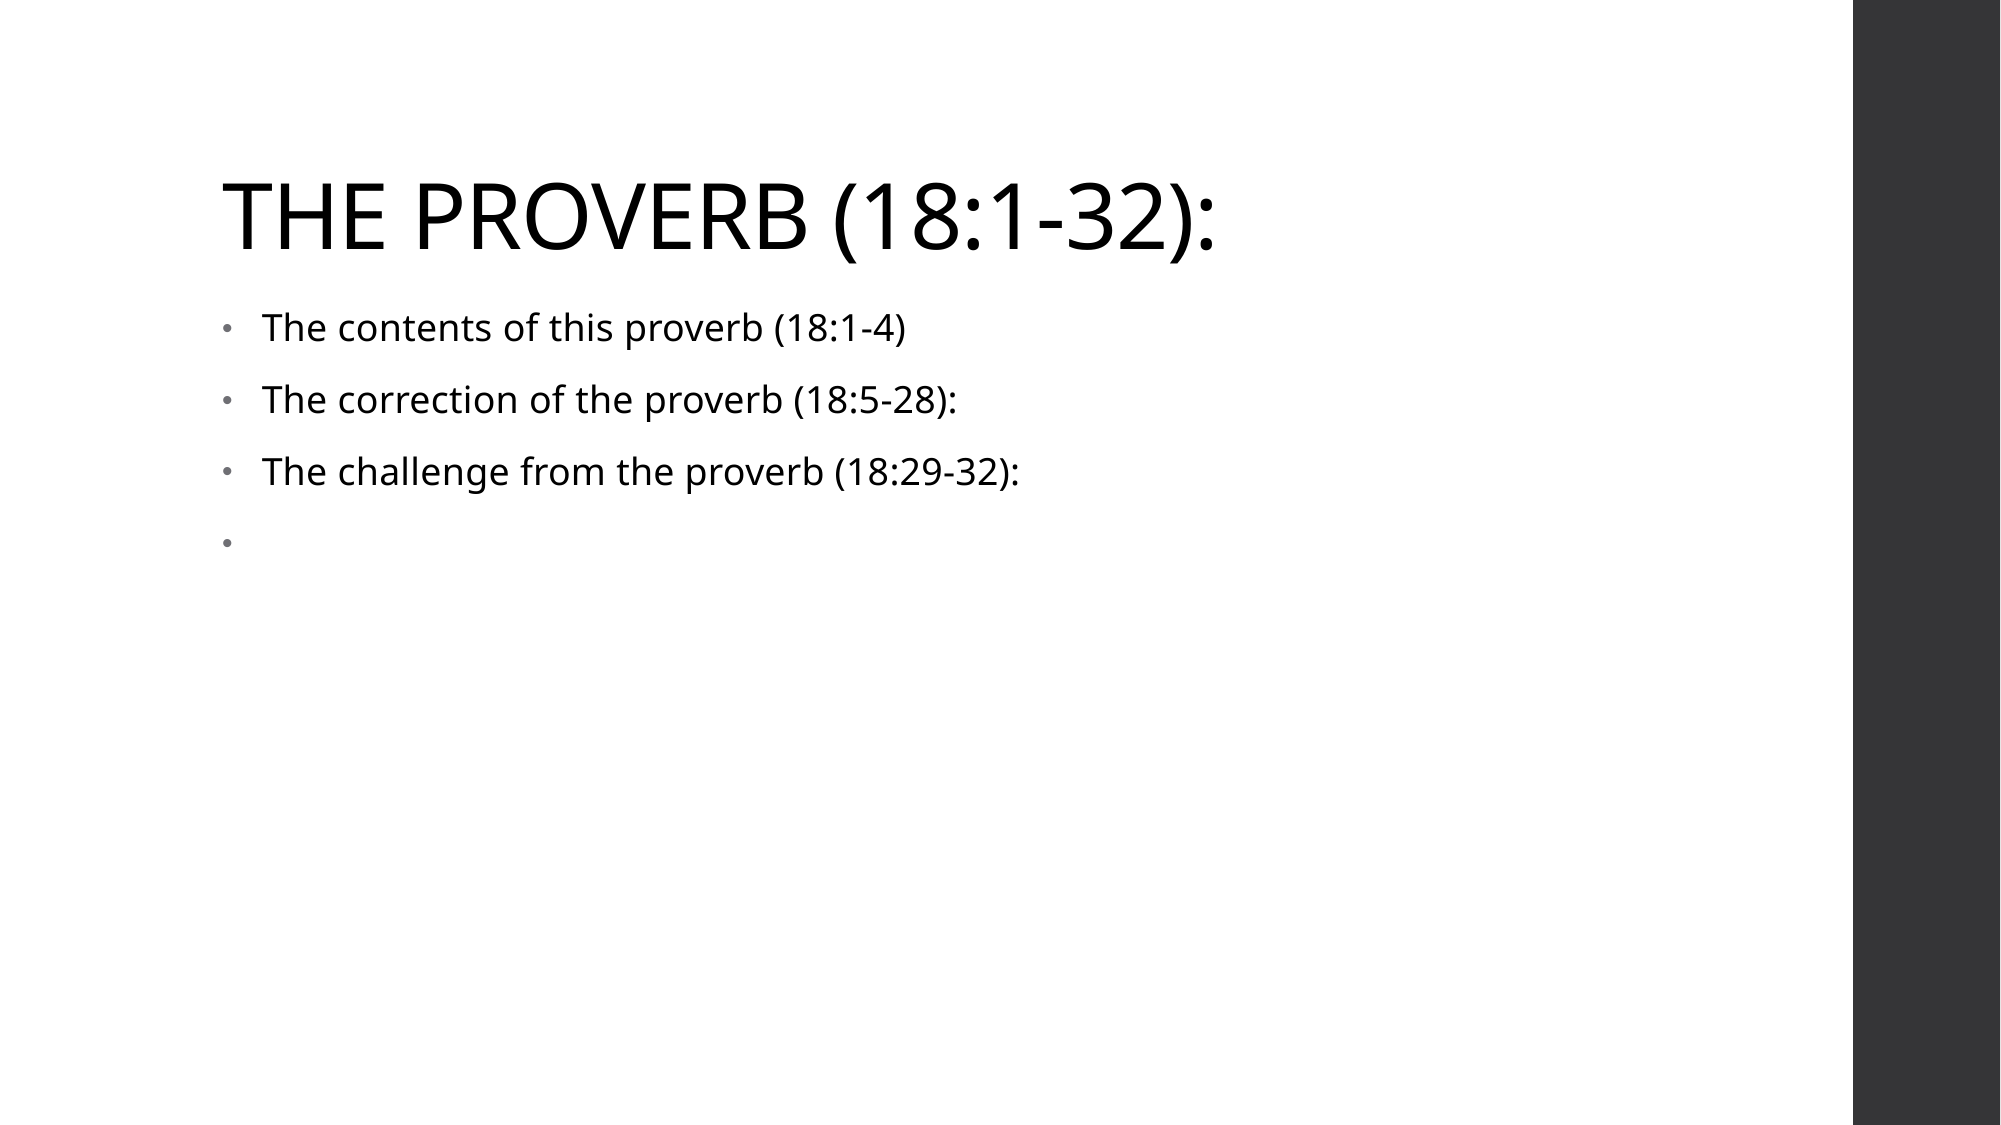

# THE PROVERB (18:1-32):
 The contents of this proverb (18:1-4)
 The correction of the proverb (18:5-28):
 The challenge from the proverb (18:29-32):